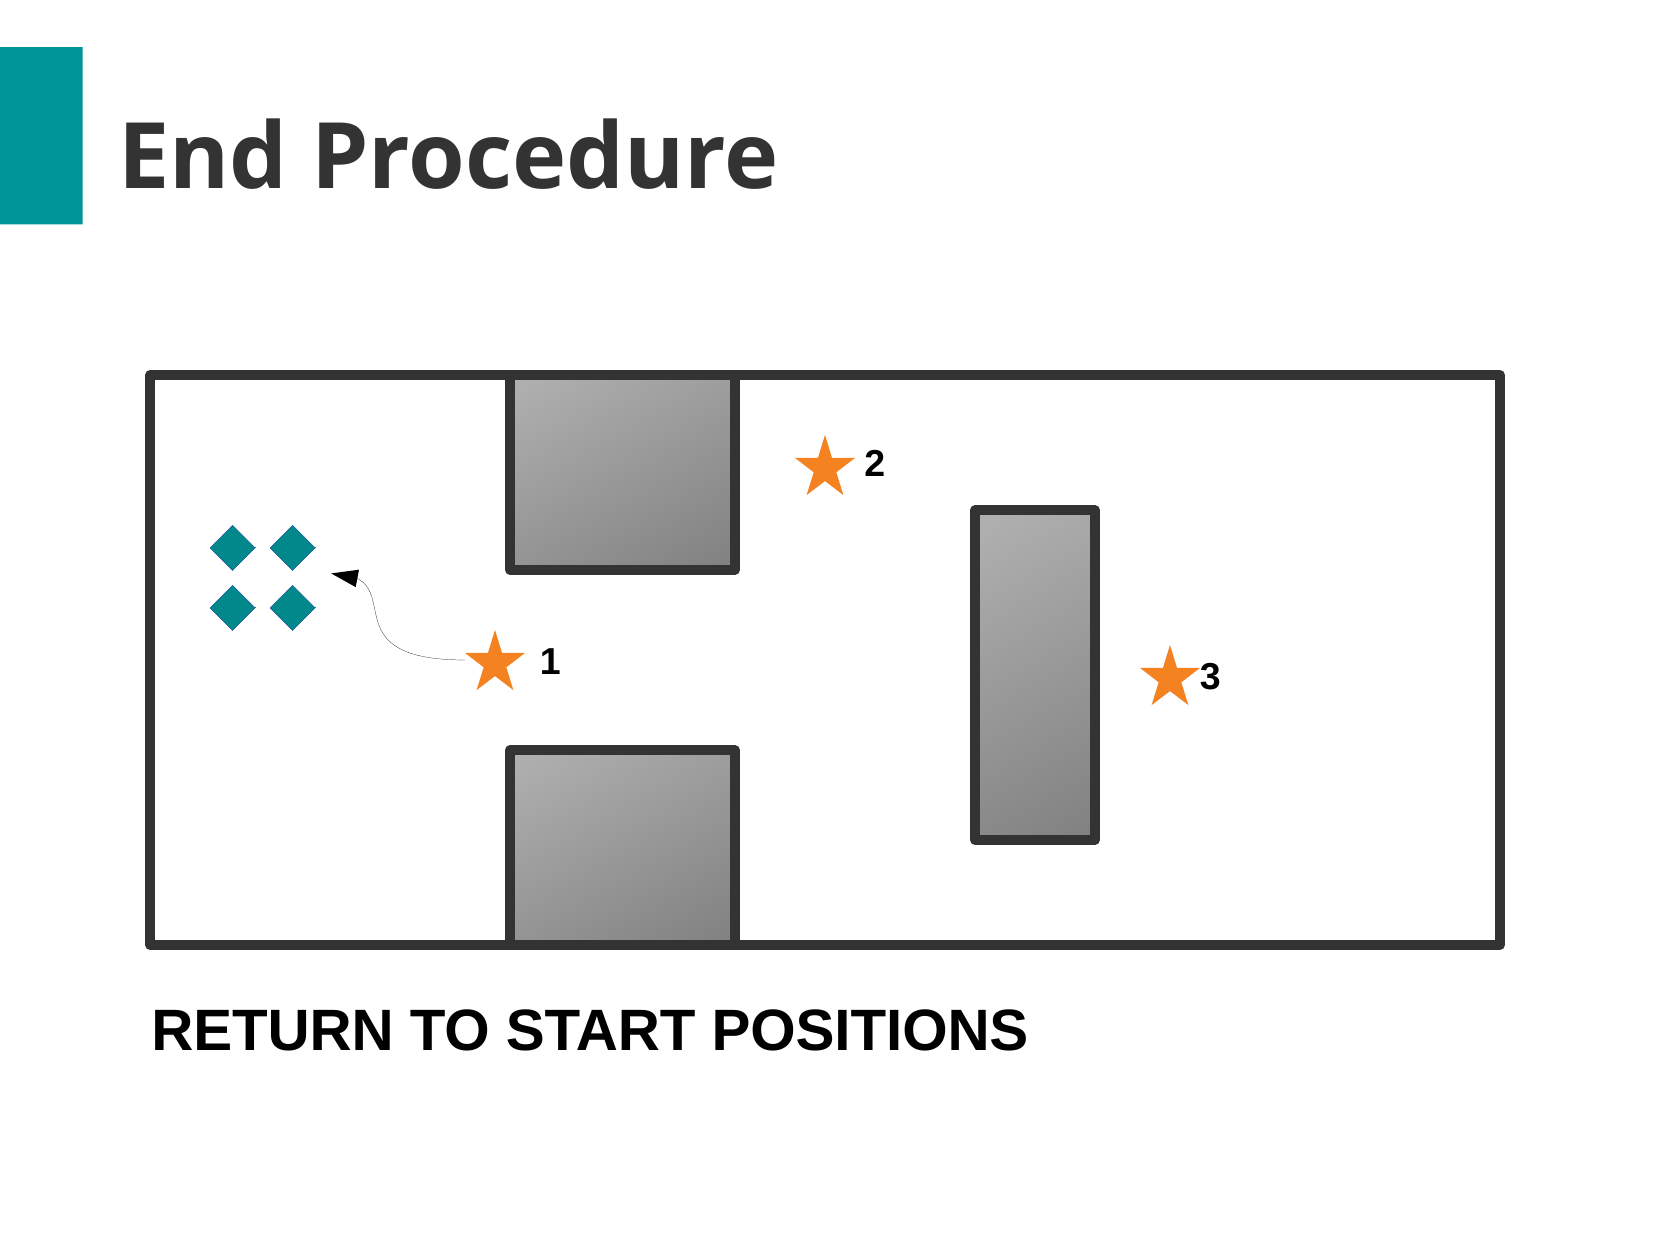

# End Procedure
2
1
3
RETURN TO START POSITIONS